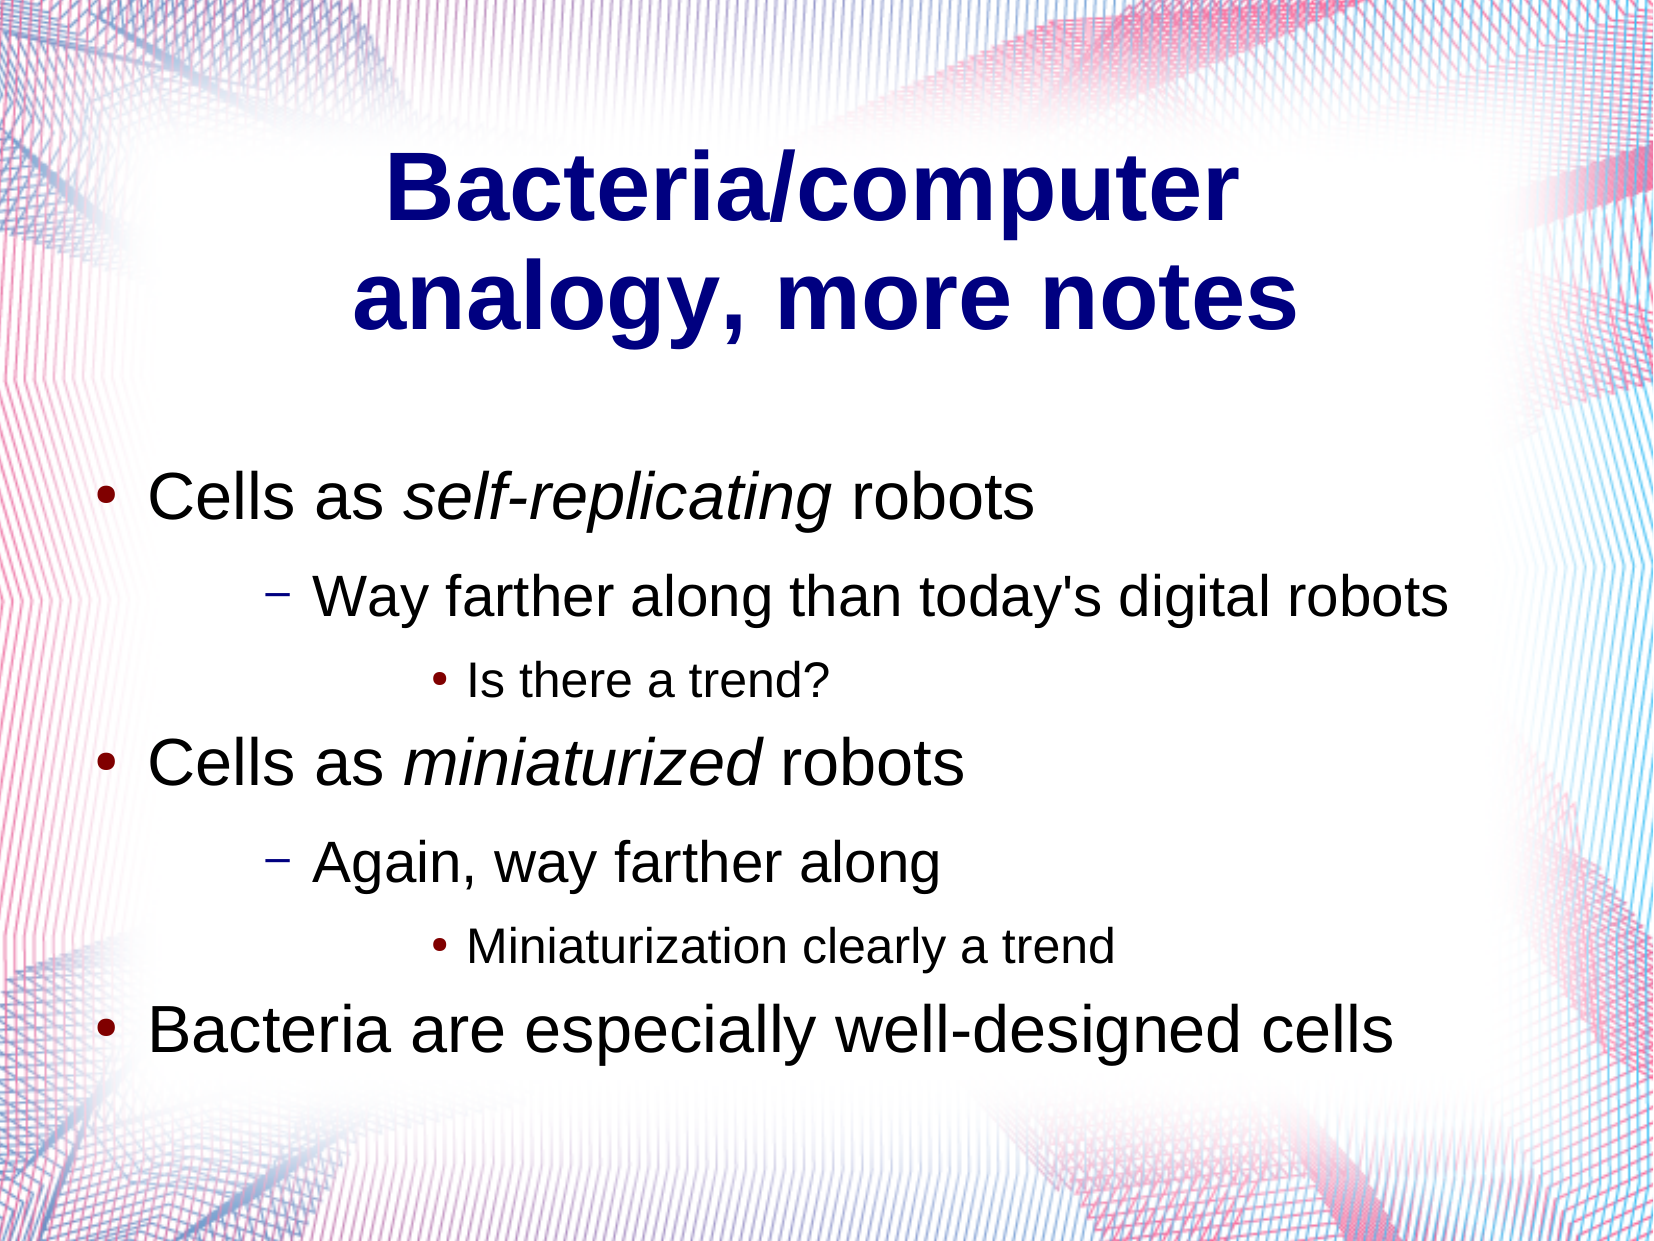

# Bacteria/computer analogy, more notes
Cells as self-replicating robots
Way farther along than today's digital robots
Is there a trend?
Cells as miniaturized robots
Again, way farther along
Miniaturization clearly a trend
Bacteria are especially well-designed cells